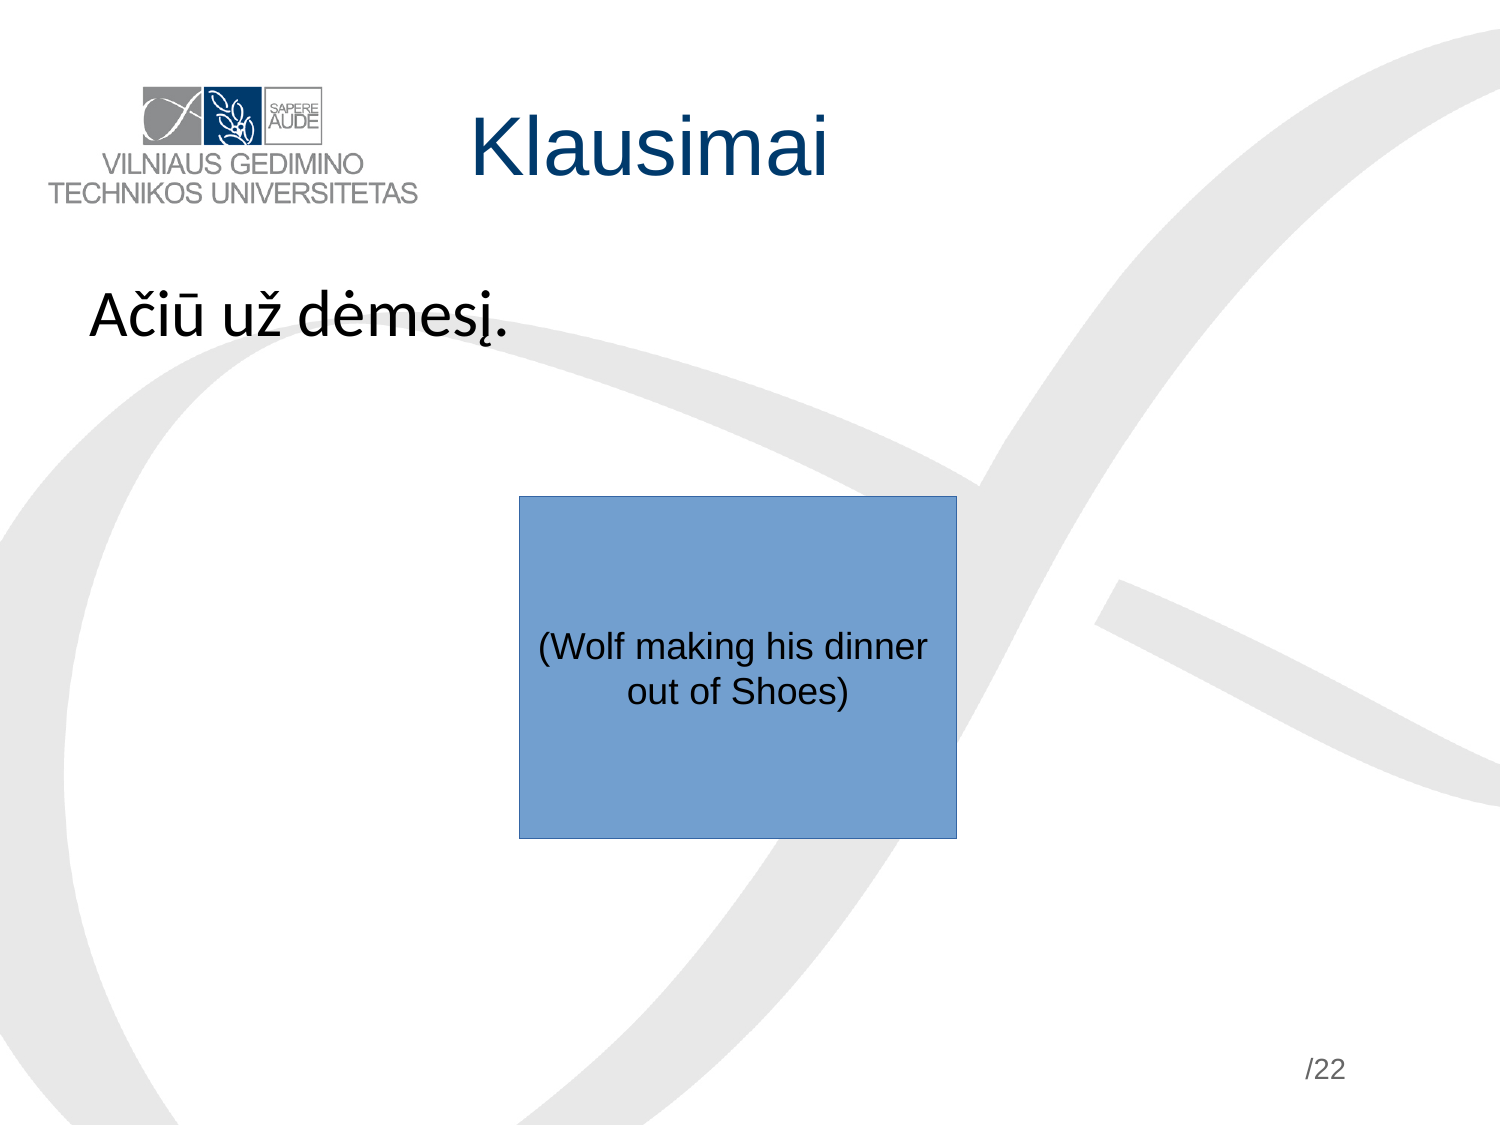

Klausimai
Ačiū už dėmesį.
(Wolf making his dinner
out of Shoes)
/22